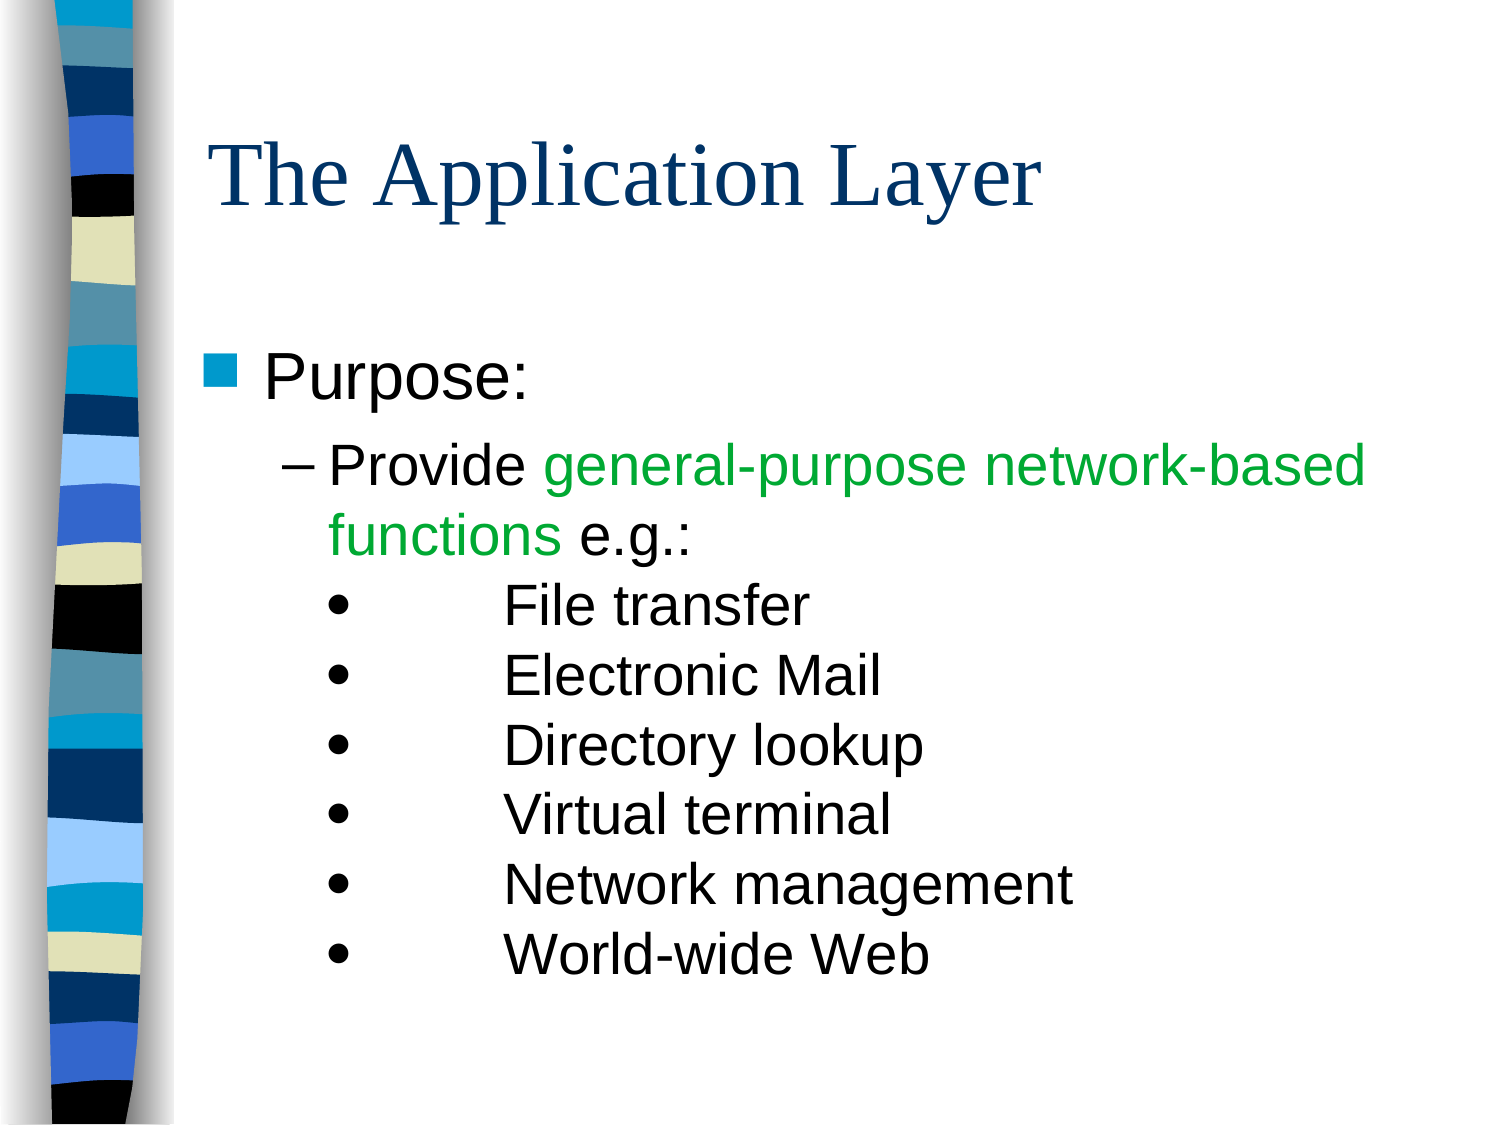

# The Application Layer
Purpose:
Provide general-purpose network-based functions e.g.:
	 File transfer
	 Electronic Mail
	 Directory lookup
	 Virtual terminal
	 Network management
	 World-wide Web